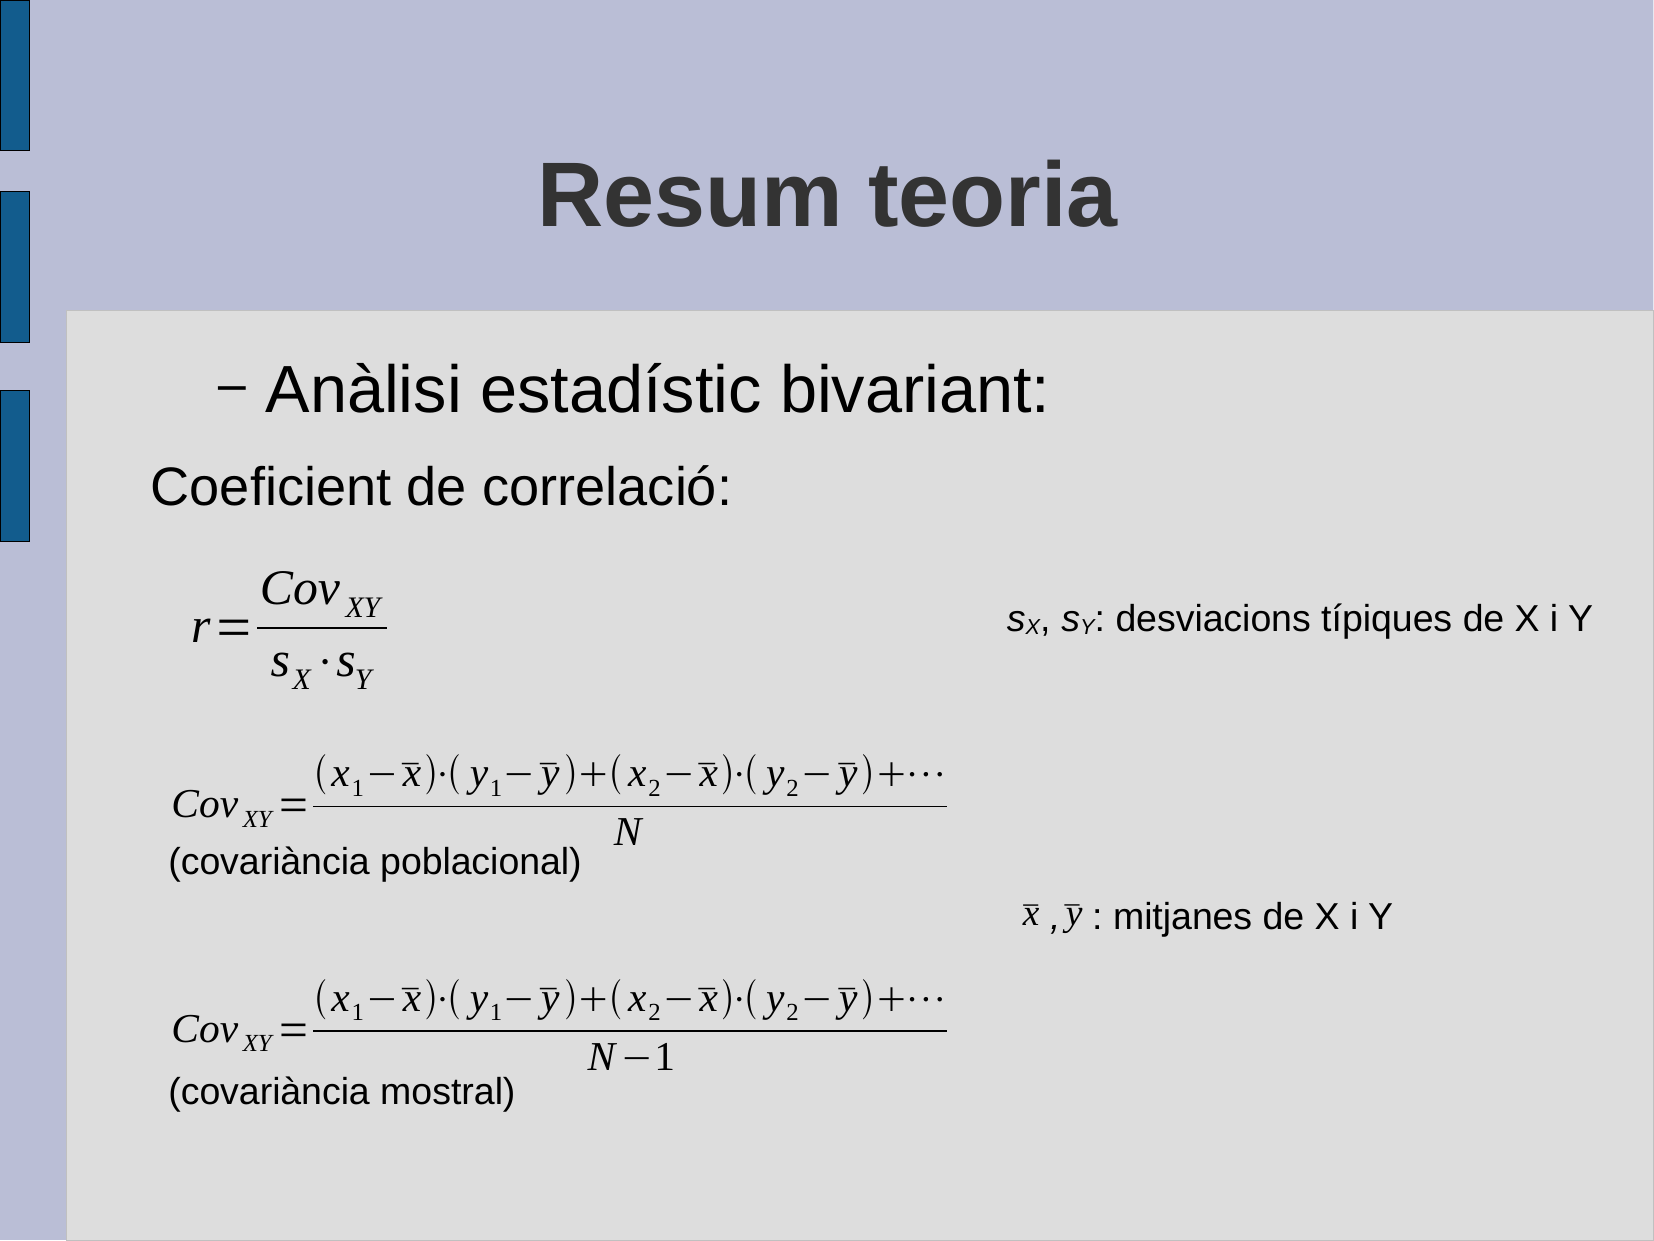

# Resum teoria
Anàlisi estadístic bivariant:
Coeficient de correlació:
sX, sY: desviacions típiques de X i Y
(covariància poblacional)
 , : mitjanes de X i Y
(covariància mostral)